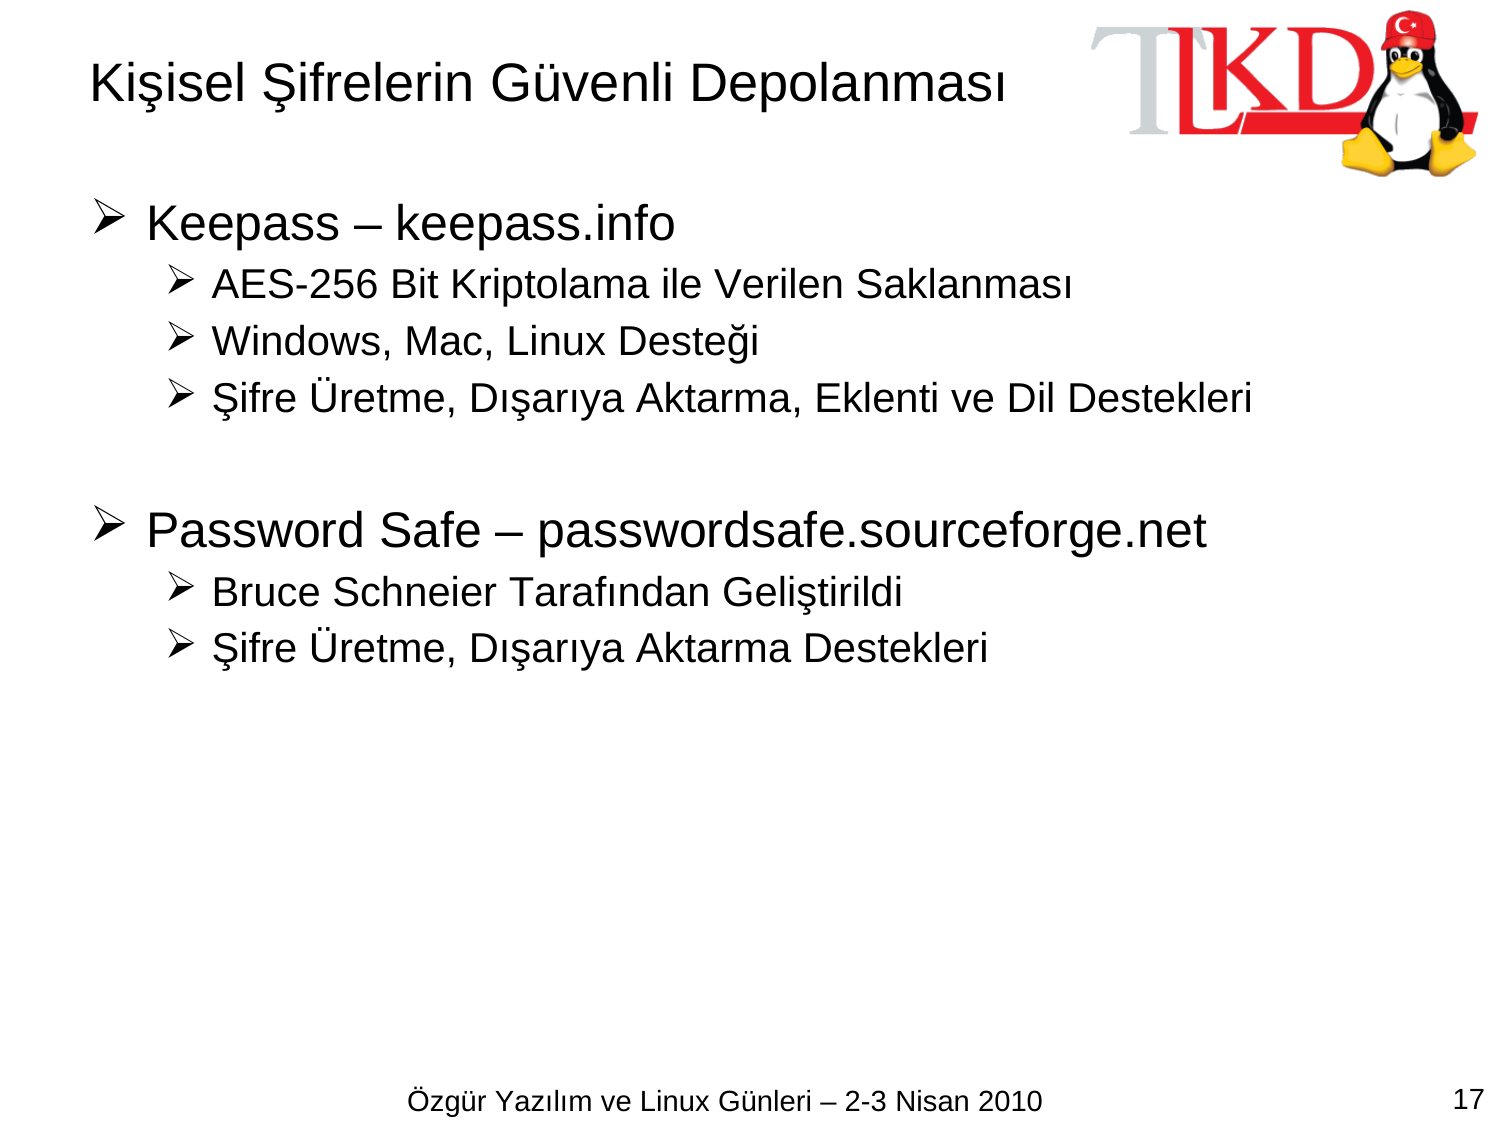

# Kişisel Şifrelerin Güvenli Depolanması
Keepass – keepass.info
AES-256 Bit Kriptolama ile Verilen Saklanması
Windows, Mac, Linux Desteği
Şifre Üretme, Dışarıya Aktarma, Eklenti ve Dil Destekleri
Password Safe – passwordsafe.sourceforge.net
Bruce Schneier Tarafından Geliştirildi
Şifre Üretme, Dışarıya Aktarma Destekleri
17